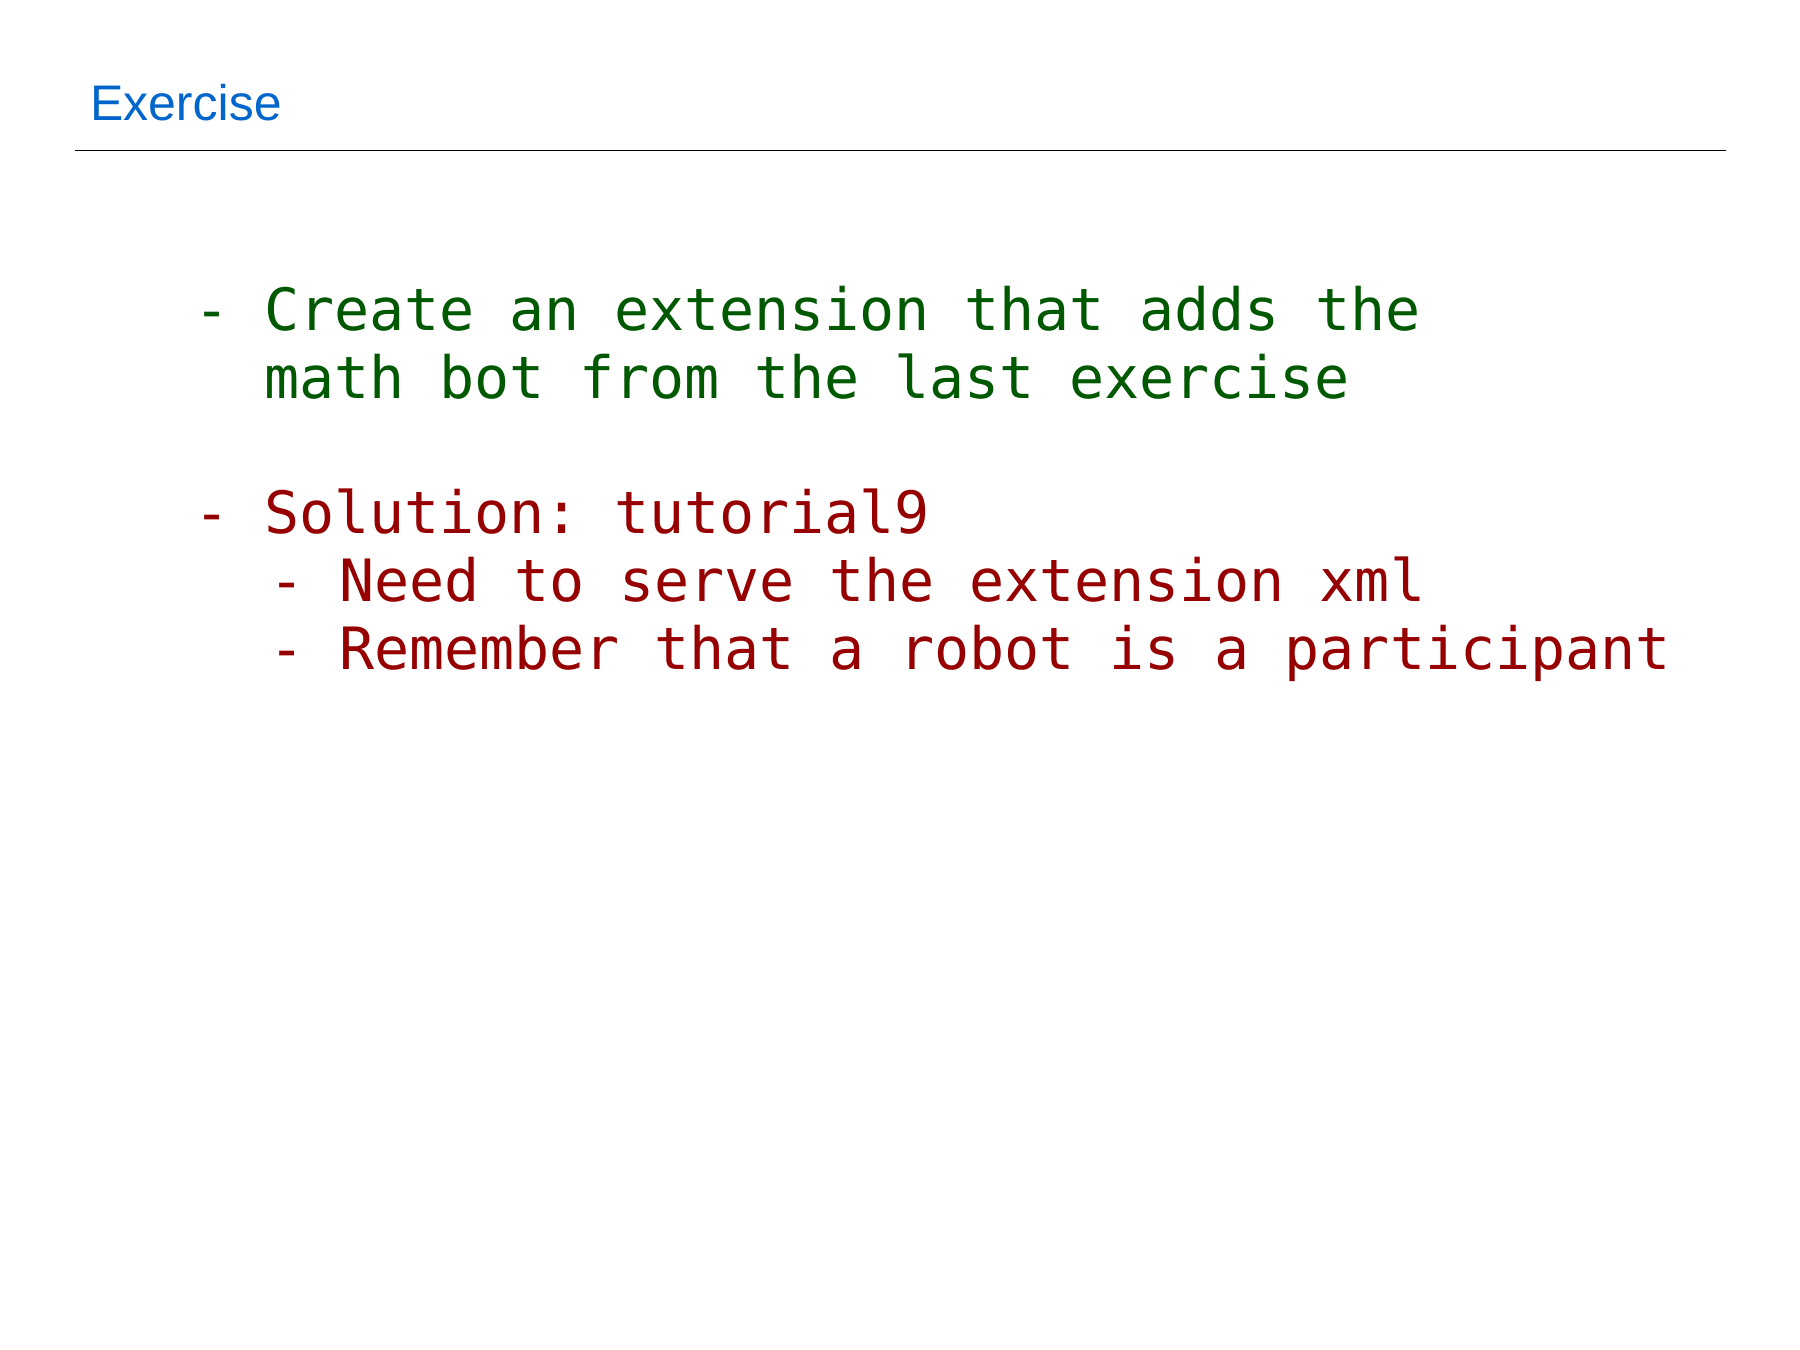

# Exercise
- Create an extension that adds the
 math bot from the last exercise
- Solution: tutorial9
	- Need to serve the extension xml
	- Remember that a robot is a participant